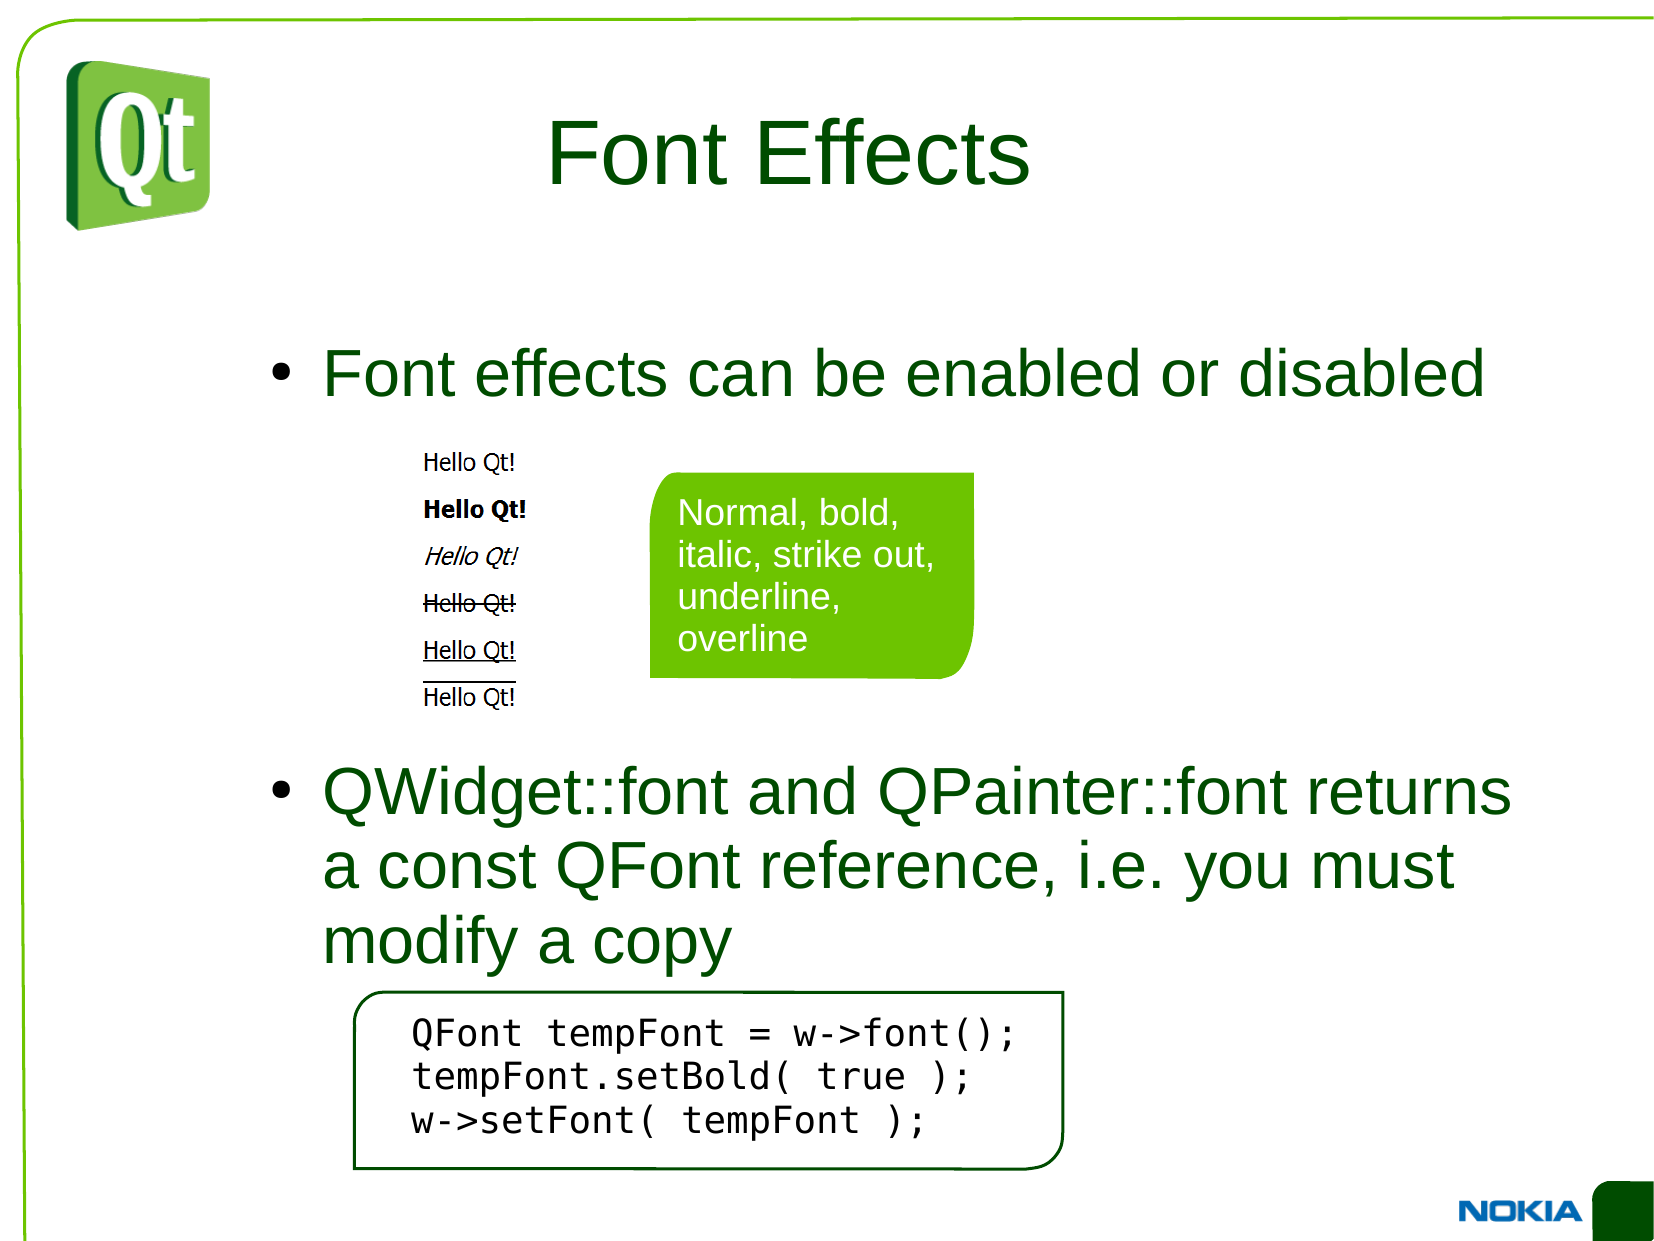

# Font Effects
Font effects can be enabled or disabled
QWidget::font and QPainter::font returns a const QFont reference, i.e. you must modify a copy
Normal, bold,
italic, strike out,
underline,
overline
QFont tempFont = w->font();
tempFont.setBold( true );
w->setFont( tempFont );